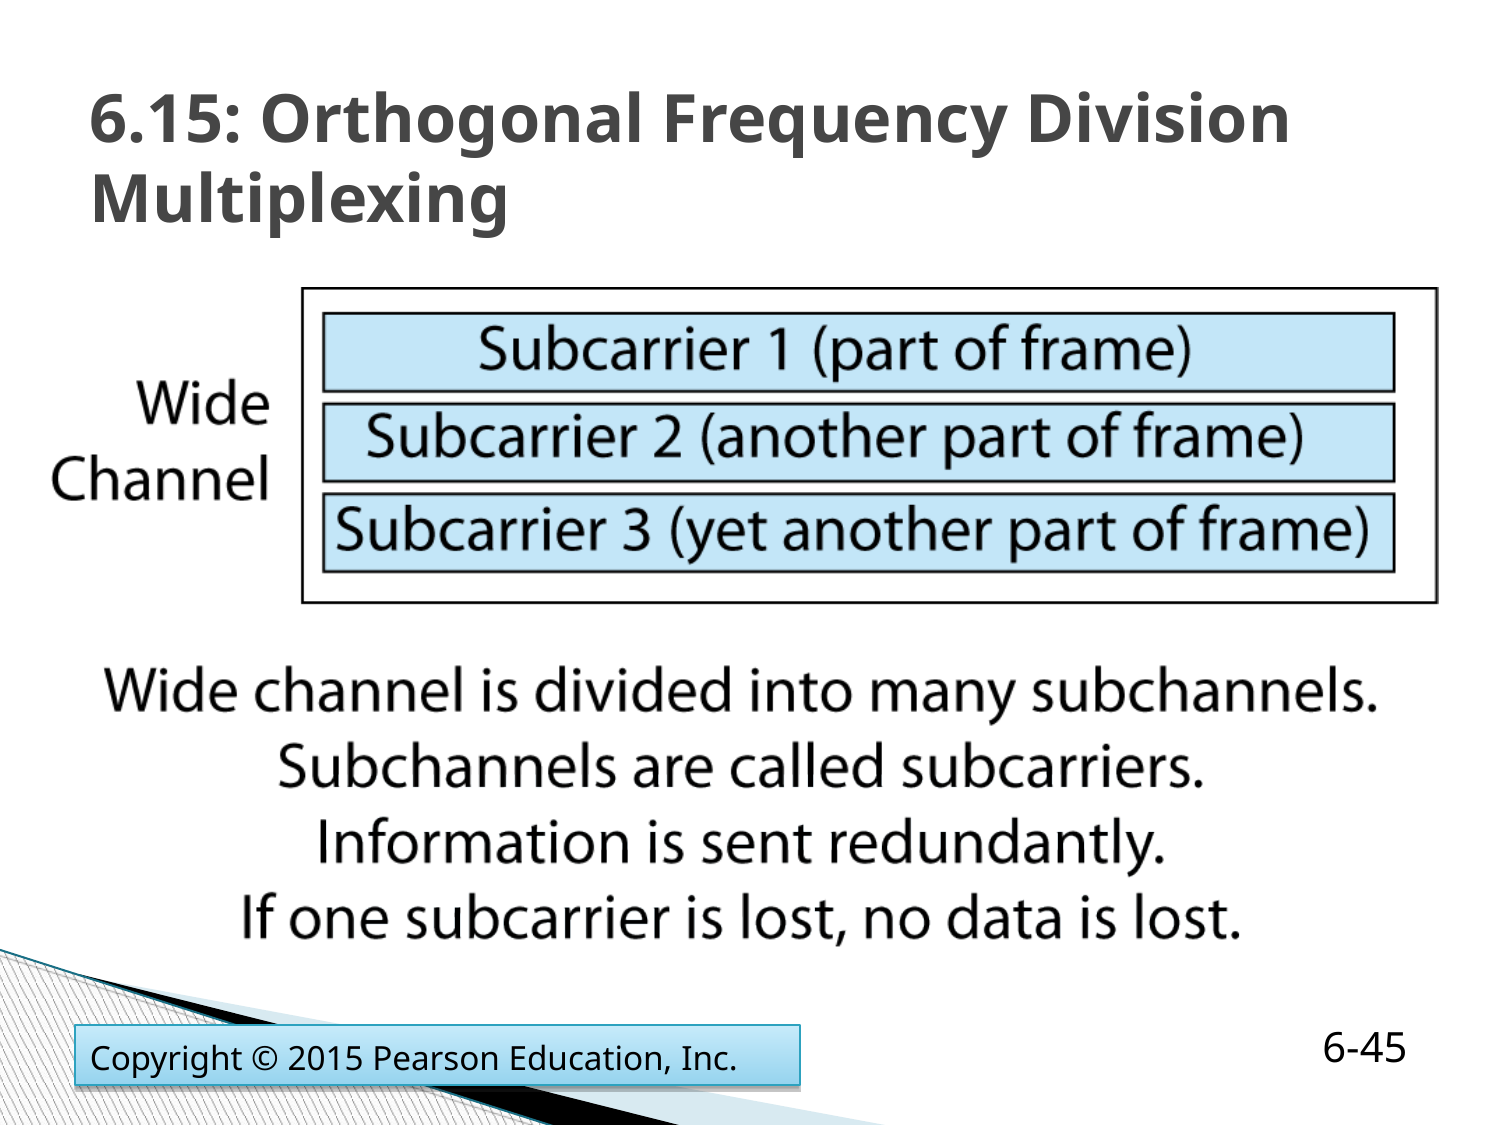

# 6.15: Orthogonal Frequency Division Multiplexing
Copyright © 2015 Pearson Education, Inc.